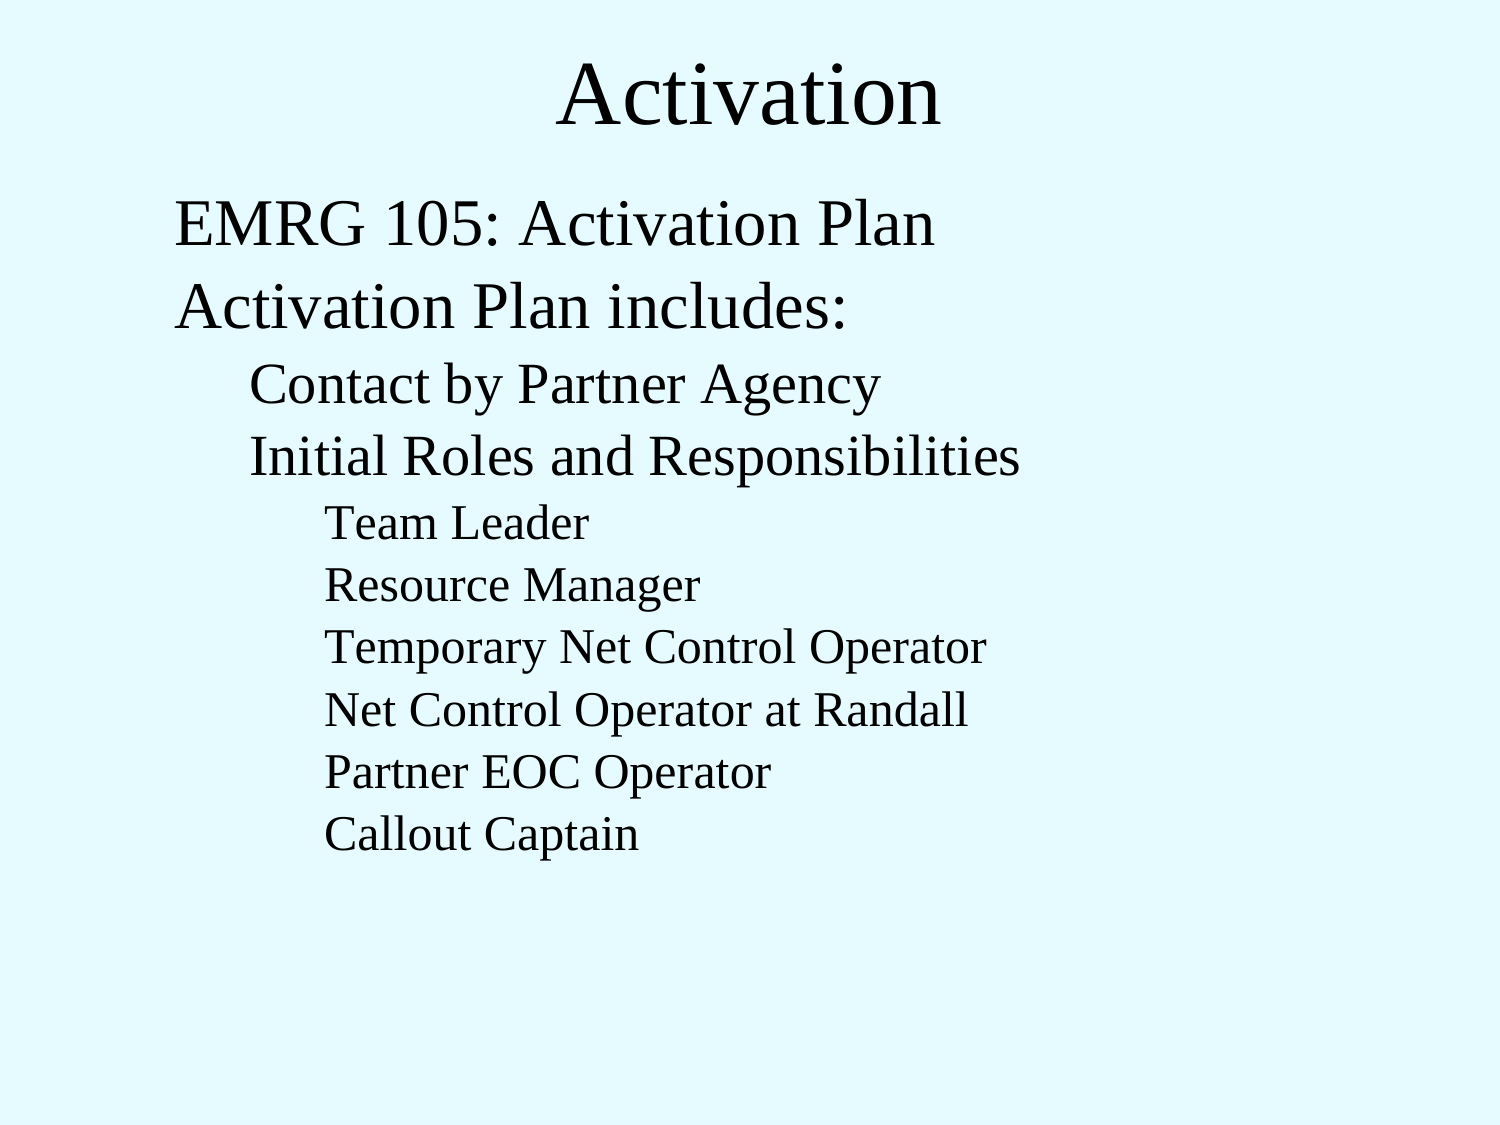

# Activation
EMRG 105: Activation Plan
Activation Plan includes:
Contact by Partner Agency
Initial Roles and Responsibilities
Team Leader
Resource Manager
Temporary Net Control Operator
Net Control Operator at Randall
Partner EOC Operator
Callout Captain